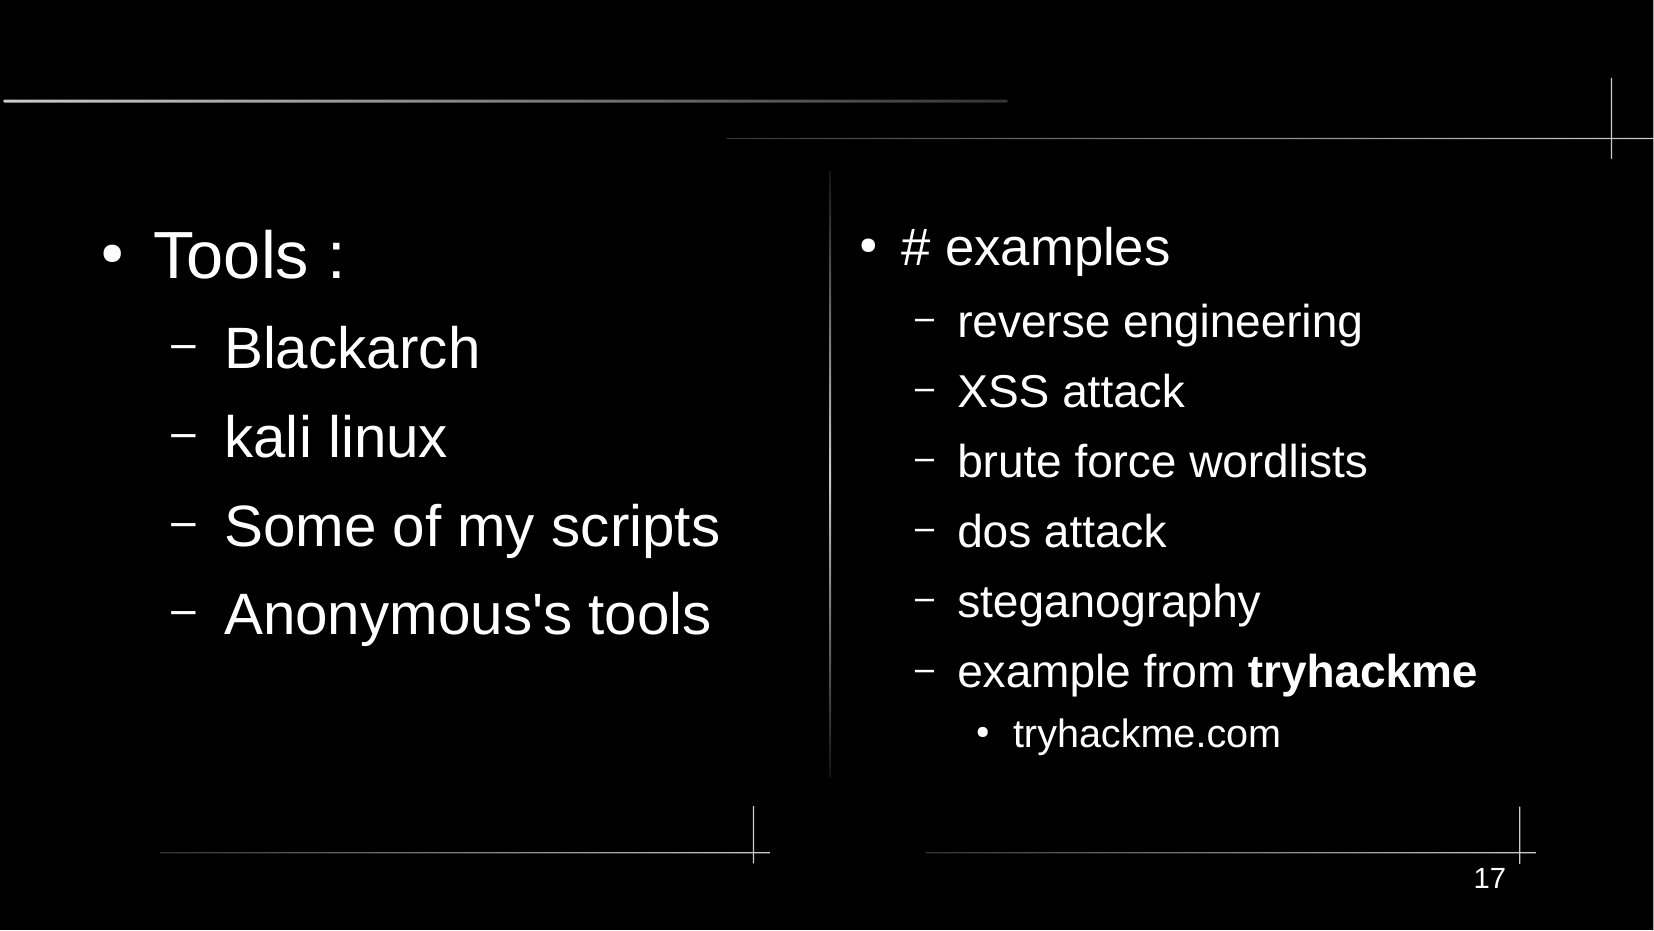

# Tools :
Blackarch
kali linux
Some of my scripts
Anonymous's tools
# examples
reverse engineering
XSS attack
brute force wordlists
dos attack
steganography
example from tryhackme
tryhackme.com
17